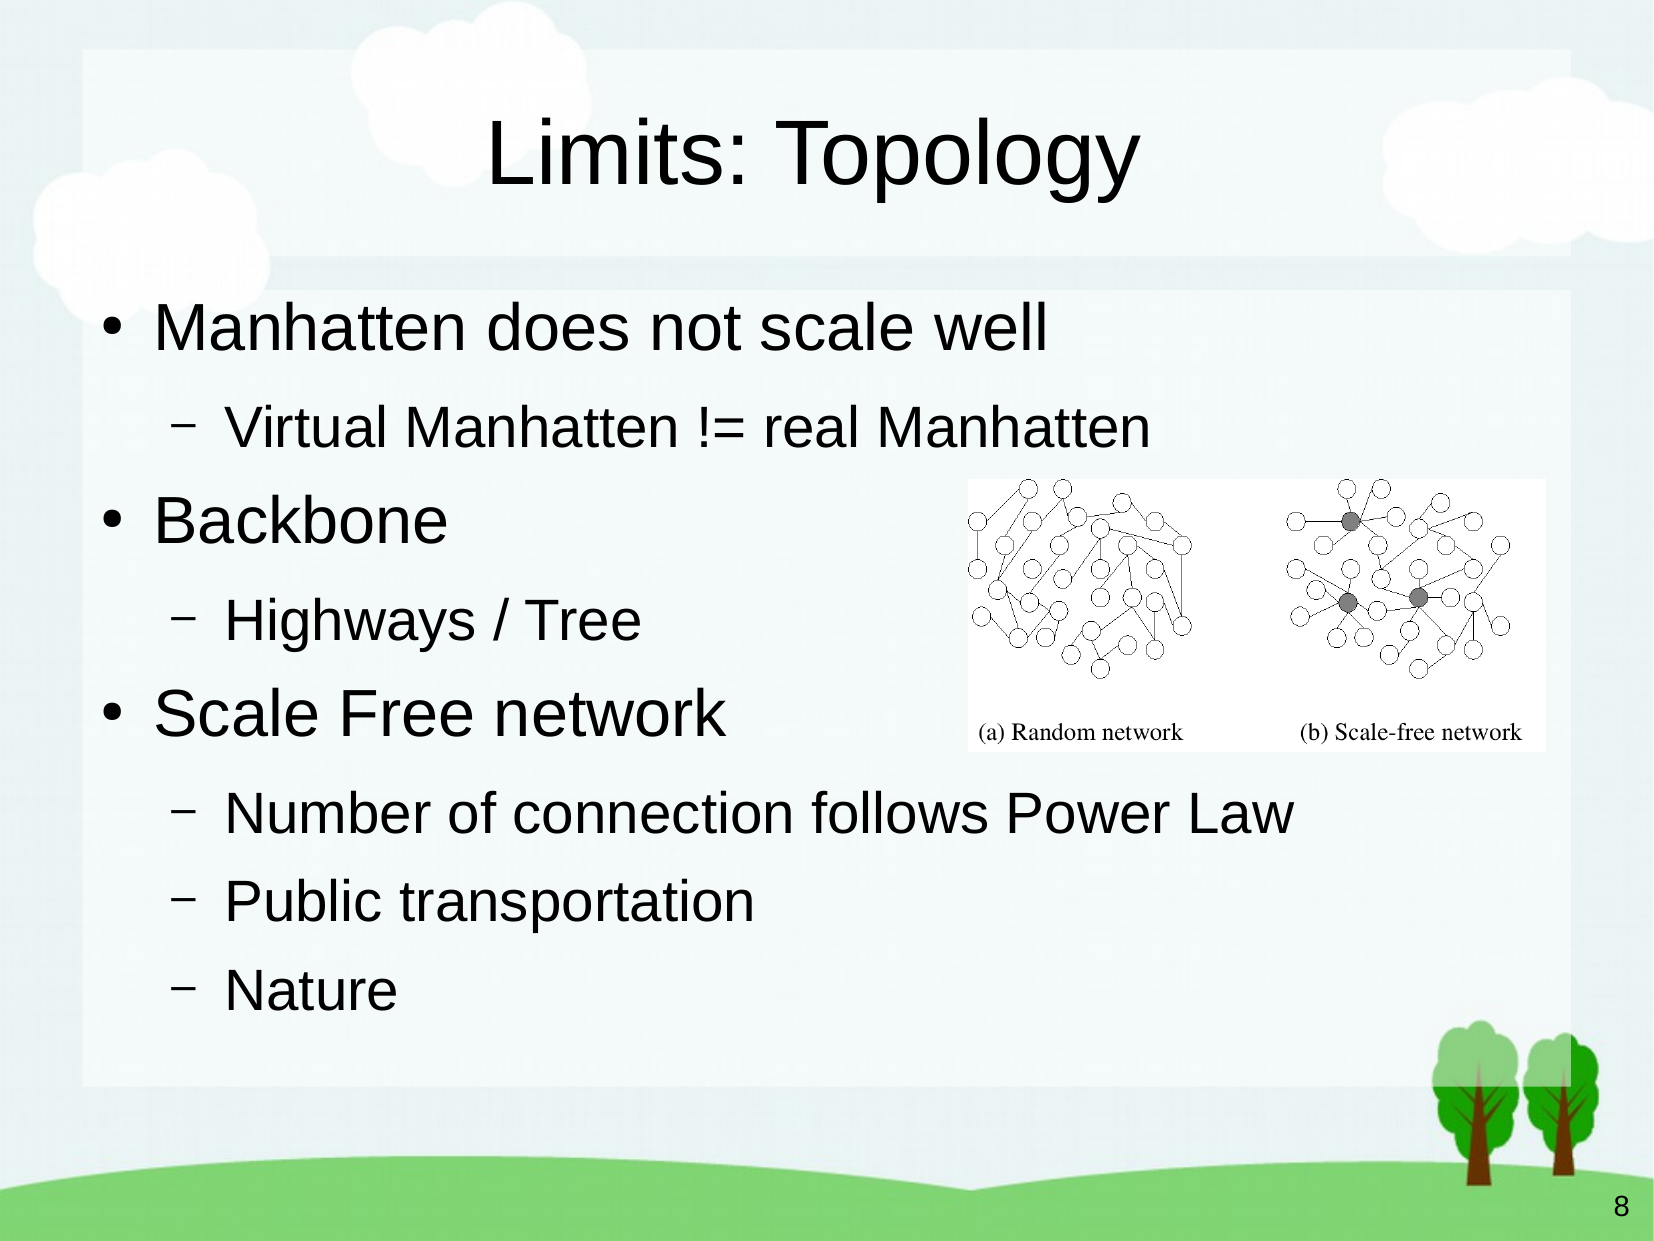

# Limits: Topology
Manhatten does not scale well
Virtual Manhatten != real Manhatten
Backbone
Highways / Tree
Scale Free network
Number of connection follows Power Law
Public transportation
Nature
8